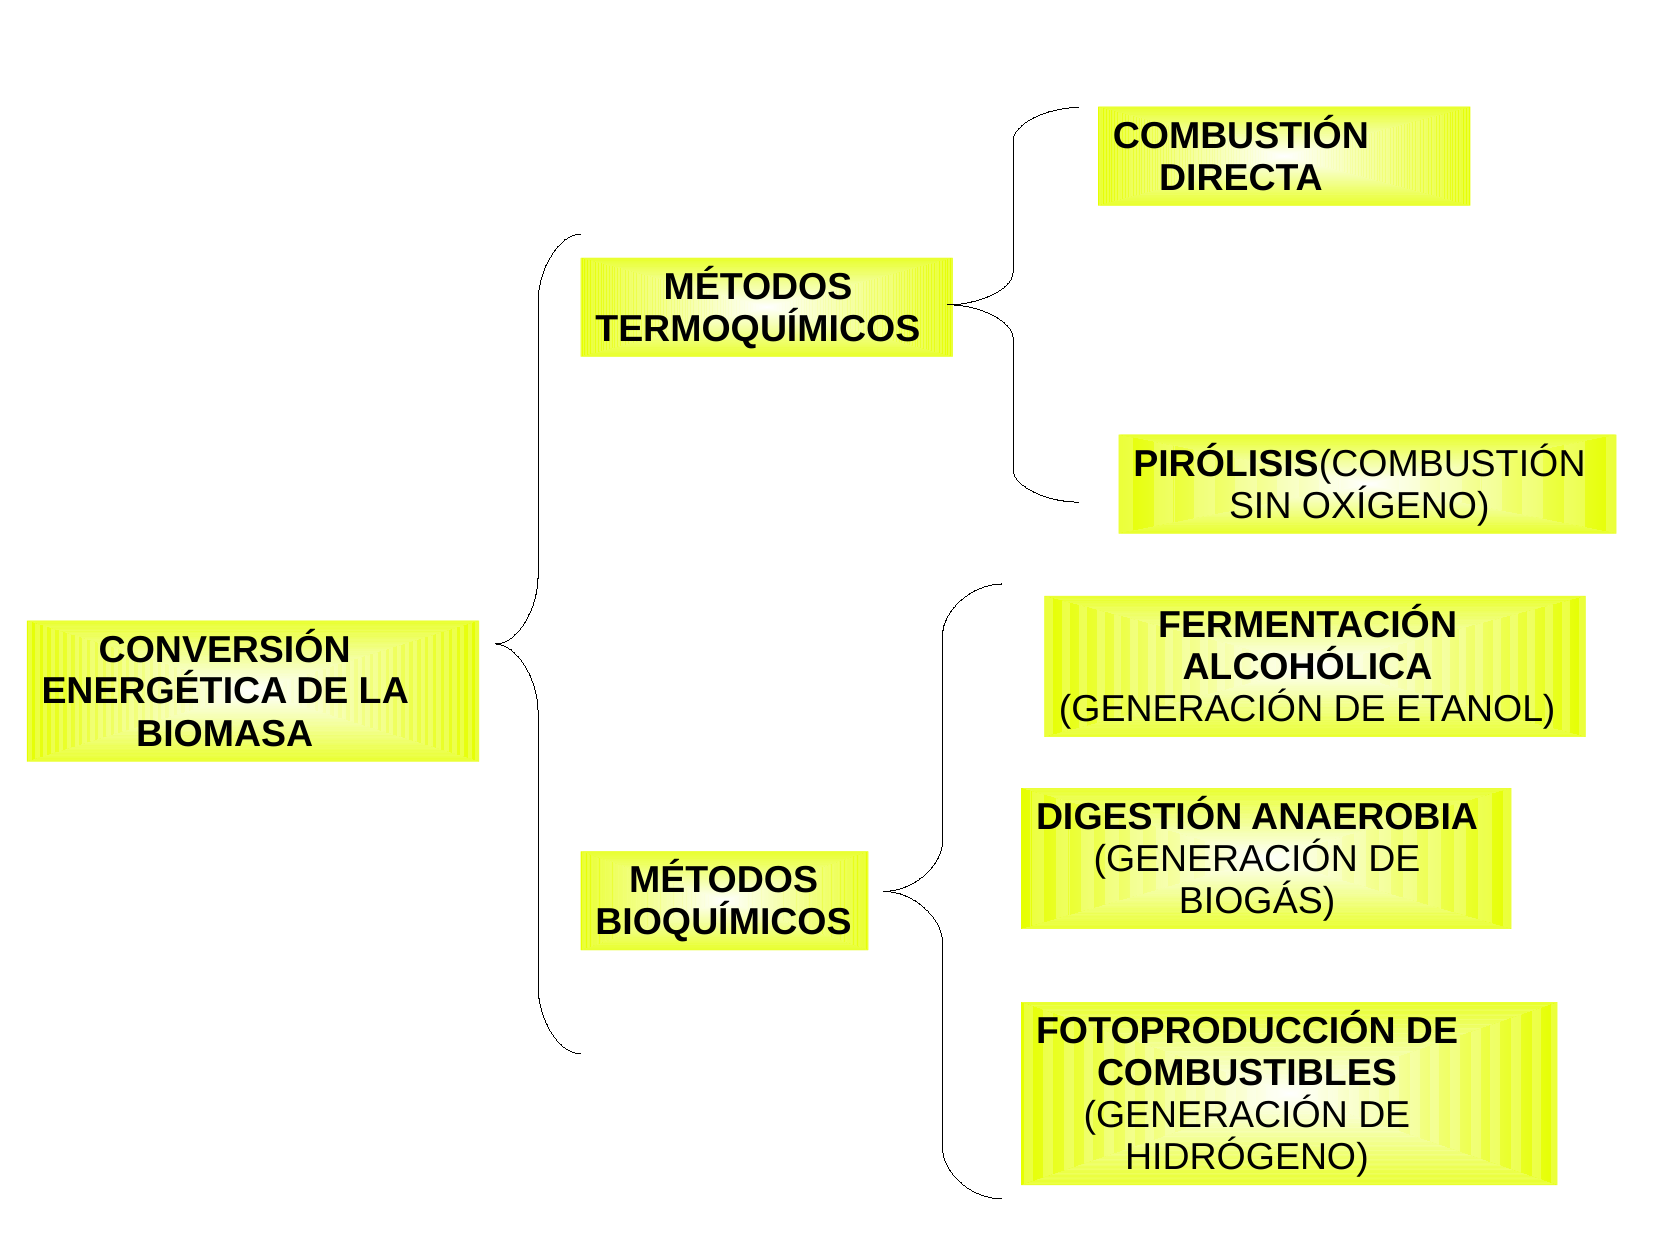

COMBUSTIÓN DIRECTA
MÉTODOS TERMOQUÍMICOS
PIRÓLISIS(COMBUSTIÓN SIN OXÍGENO)
FERMENTACIÓN ALCOHÓLICA (GENERACIÓN DE ETANOL)
CONVERSIÓN ENERGÉTICA DE LA BIOMASA
DIGESTIÓN ANAEROBIA
(GENERACIÓN DE BIOGÁS)
MÉTODOS BIOQUÍMICOS
FOTOPRODUCCIÓN DE COMBUSTIBLES (GENERACIÓN DE HIDRÓGENO)